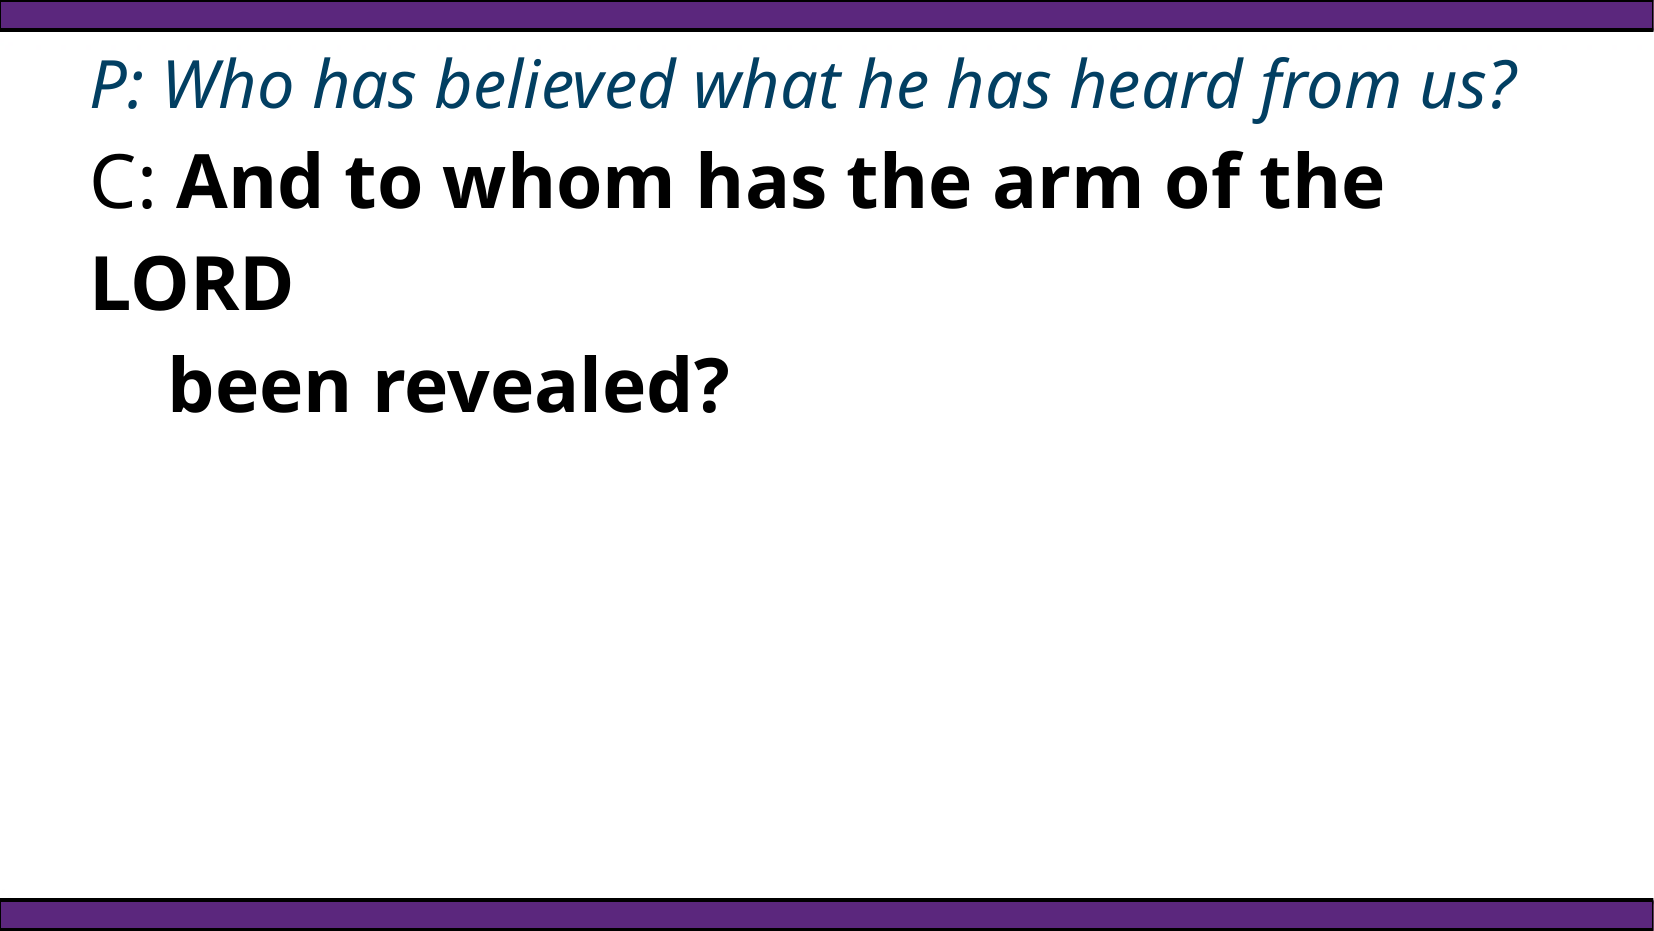

P: Who has believed what he has heard from us?
C: And to whom has the arm of the Lord
 been revealed?